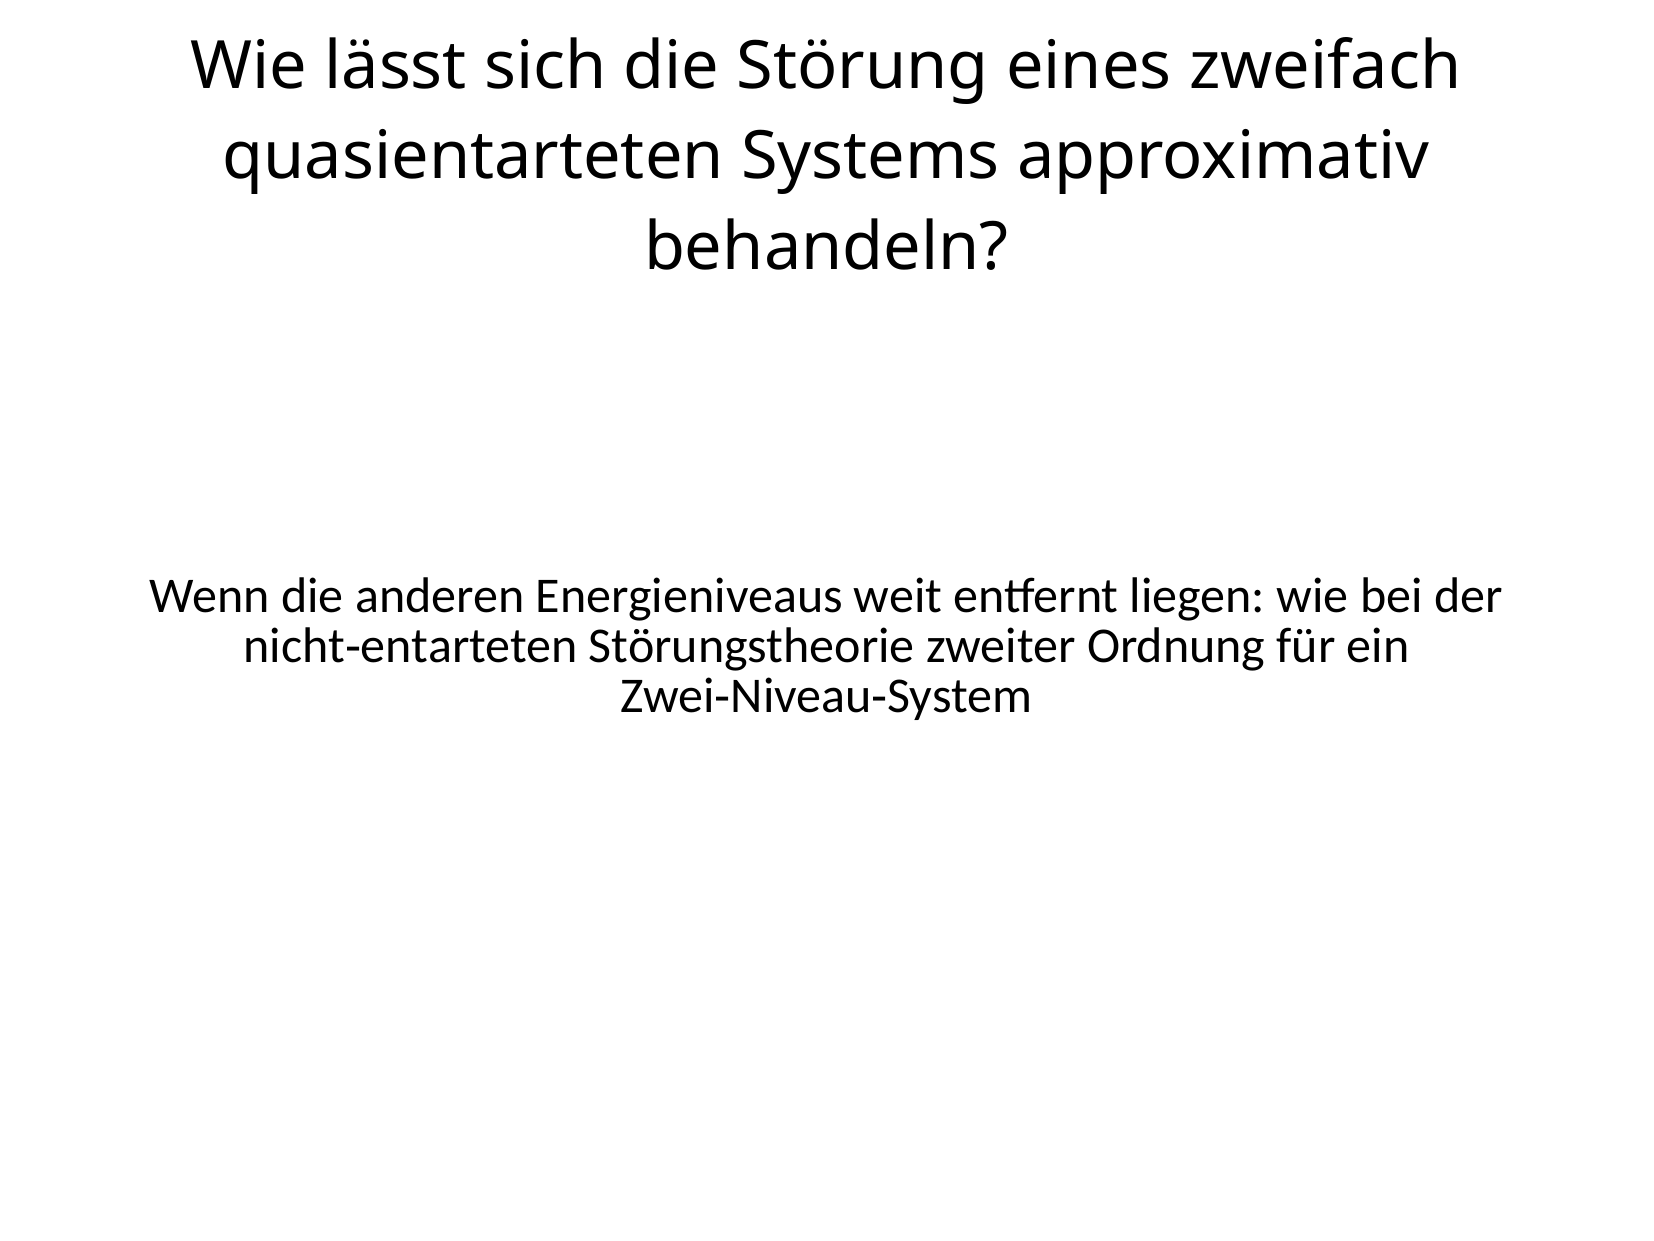

# Wie lässt sich die Störung eines zweifach quasientarteten Systems approximativ behandeln?
Wenn die anderen Energieniveaus weit entfernt liegen: wie bei der nicht‑entarteten Störungstheorie zweiter Ordnung für ein Zwei‑Niveau‑System